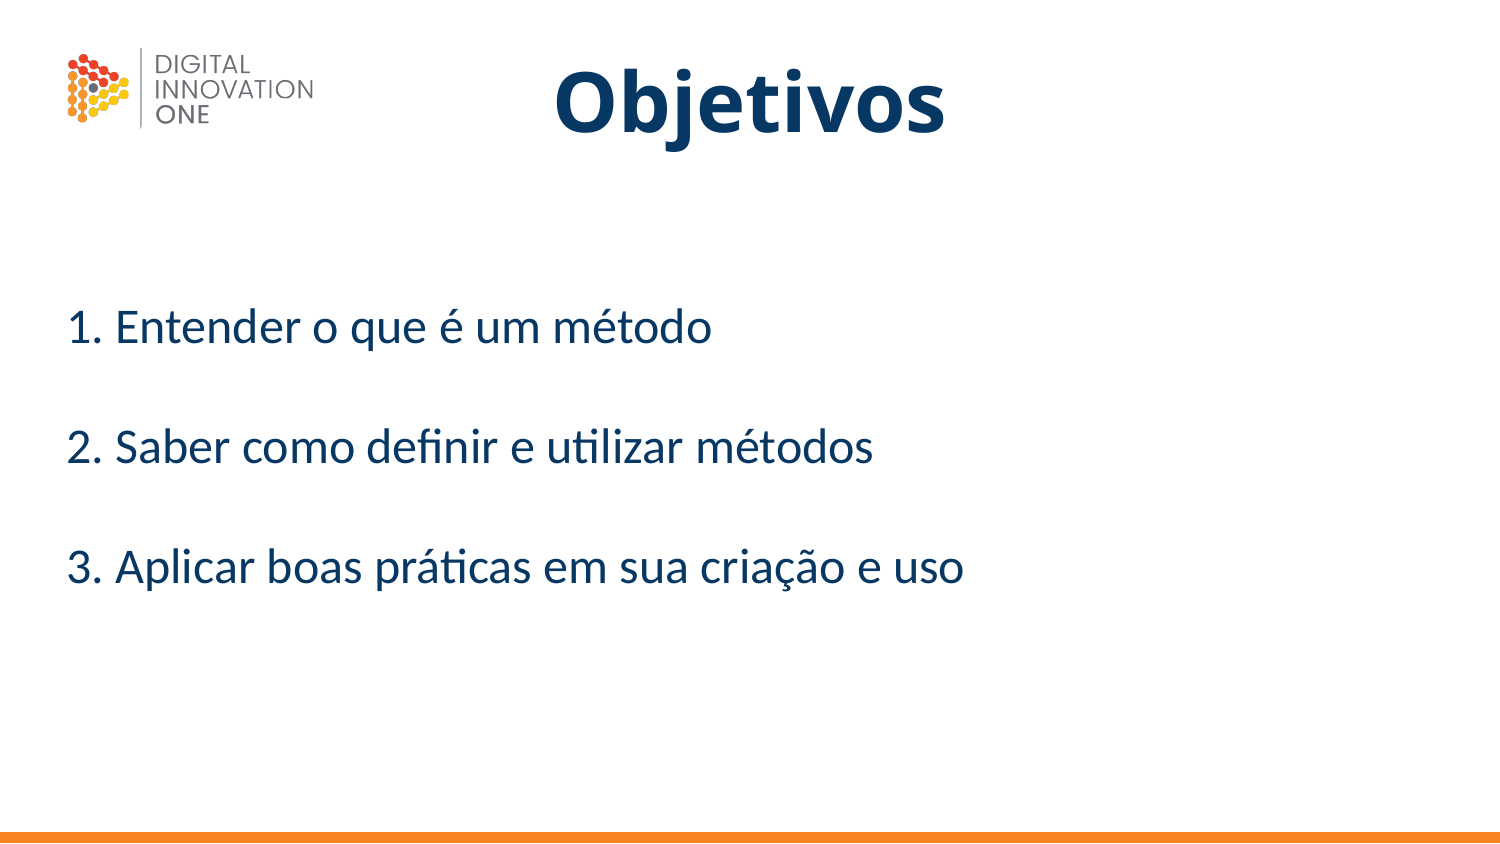

# Objetivos
1. Entender o que é um método
2. Saber como definir e utilizar métodos
3. Aplicar boas práticas em sua criação e uso